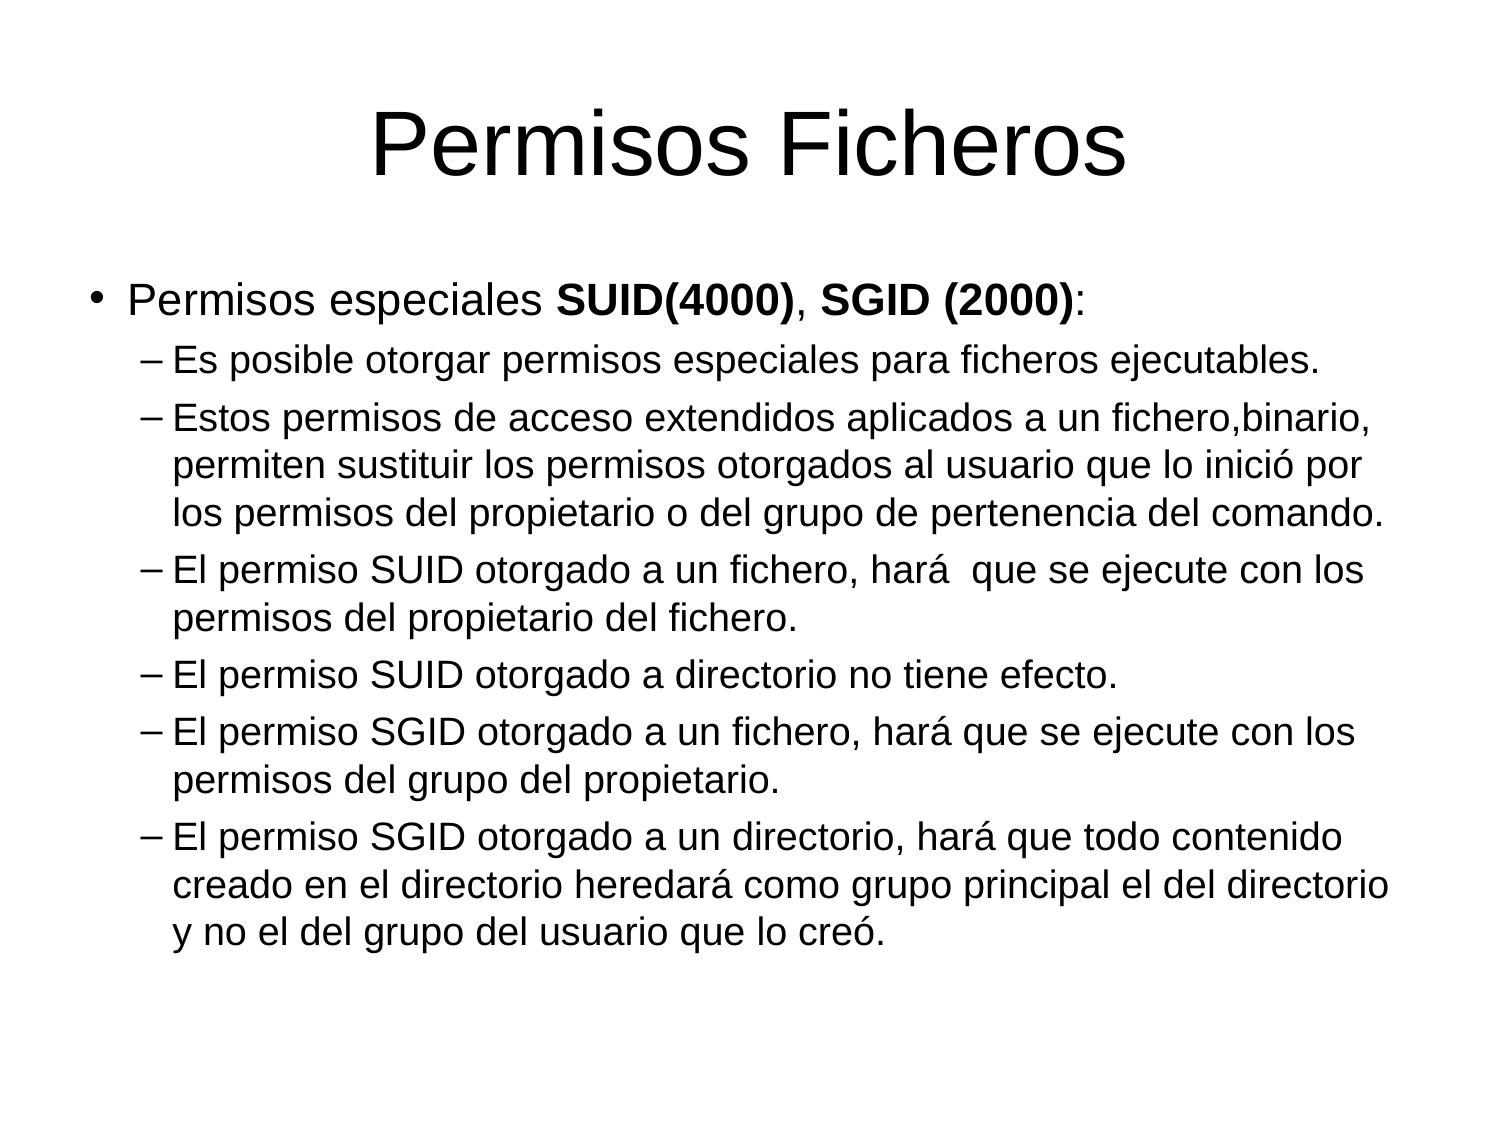

# Permisos Ficheros
Permisos especiales SUID(4000), SGID (2000):
Es posible otorgar permisos especiales para ficheros ejecutables.
Estos permisos de acceso extendidos aplicados a un fichero,binario, permiten sustituir los permisos otorgados al usuario que lo inició por los permisos del propietario o del grupo de pertenencia del comando.
El permiso SUID otorgado a un fichero, hará que se ejecute con los permisos del propietario del fichero.
El permiso SUID otorgado a directorio no tiene efecto.
El permiso SGID otorgado a un fichero, hará que se ejecute con los permisos del grupo del propietario.
El permiso SGID otorgado a un directorio, hará que todo contenido creado en el directorio heredará como grupo principal el del directorio y no el del grupo del usuario que lo creó.